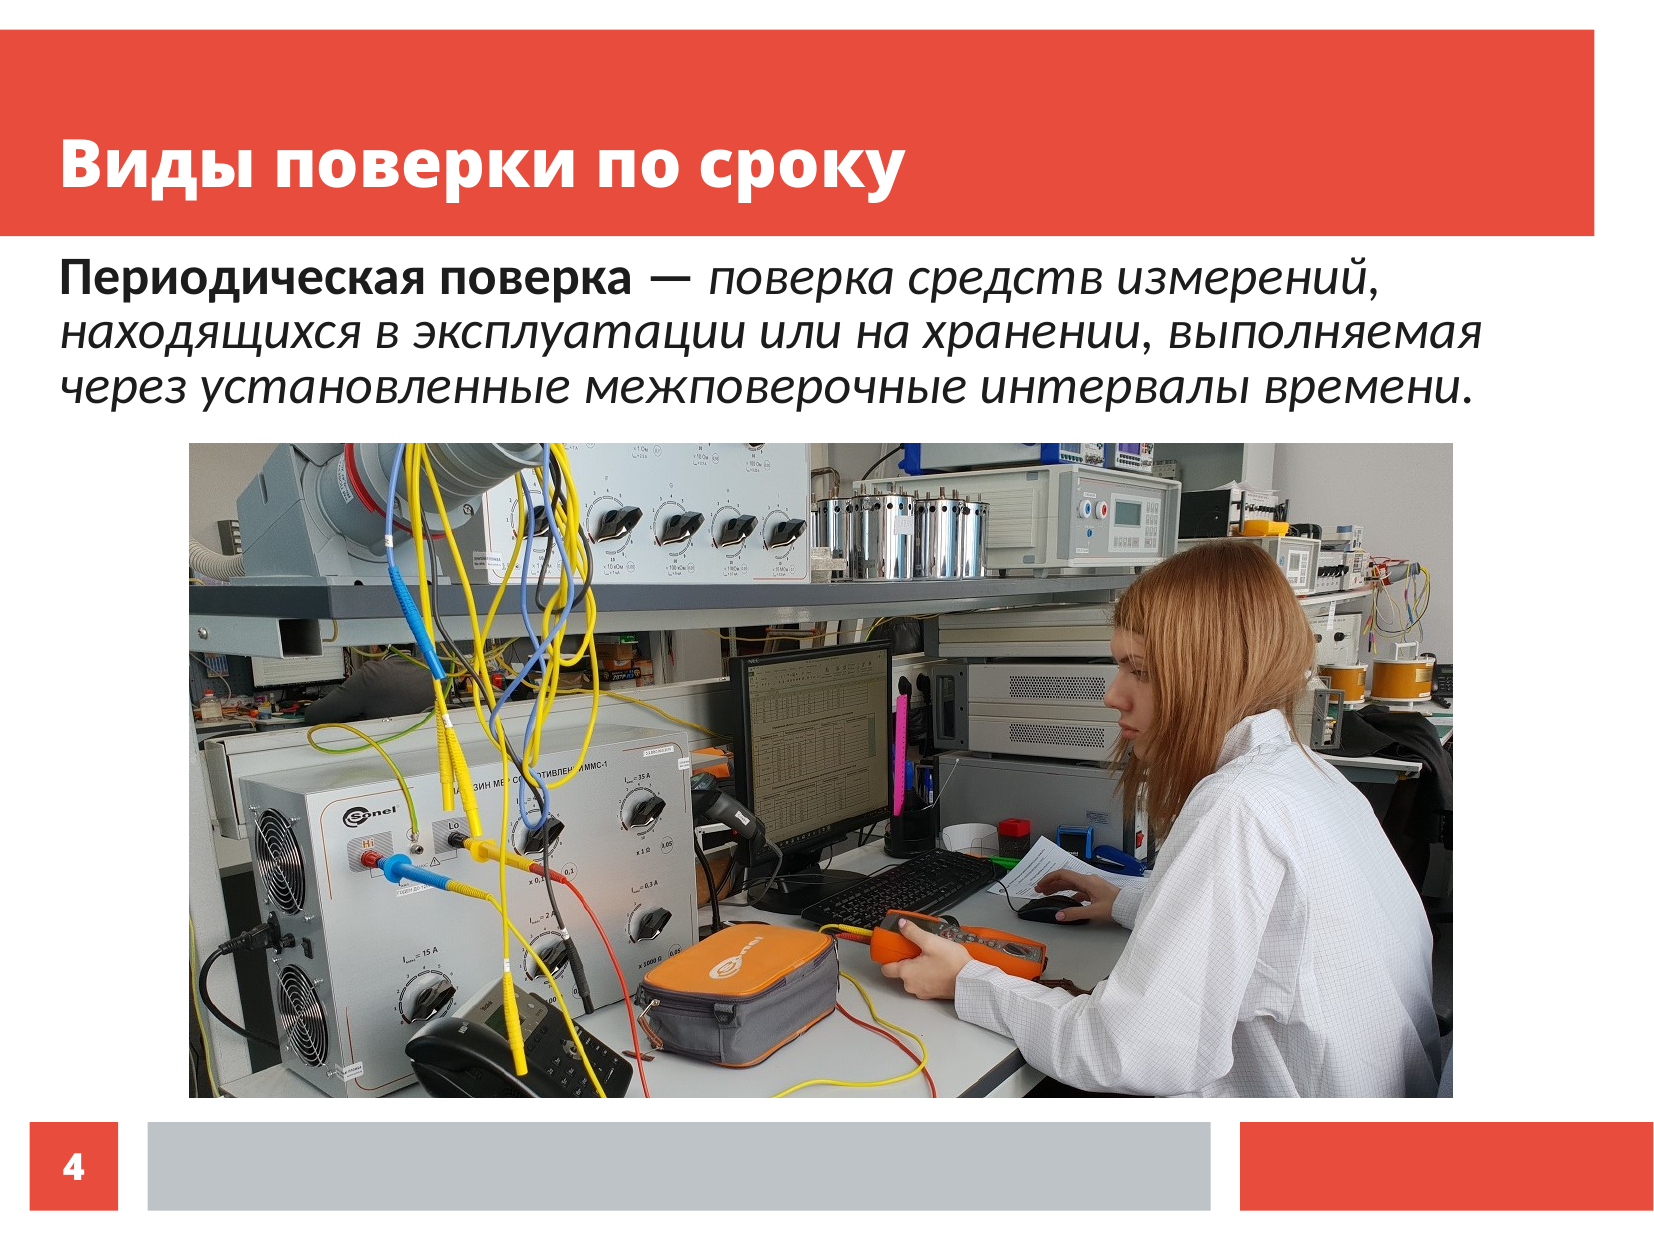

# Виды поверки по сроку
Периодическая поверка — поверка средств измерений, находящихся в эксплуатации или на хранении, выполняемая через установленные межповерочные интервалы времени.
4